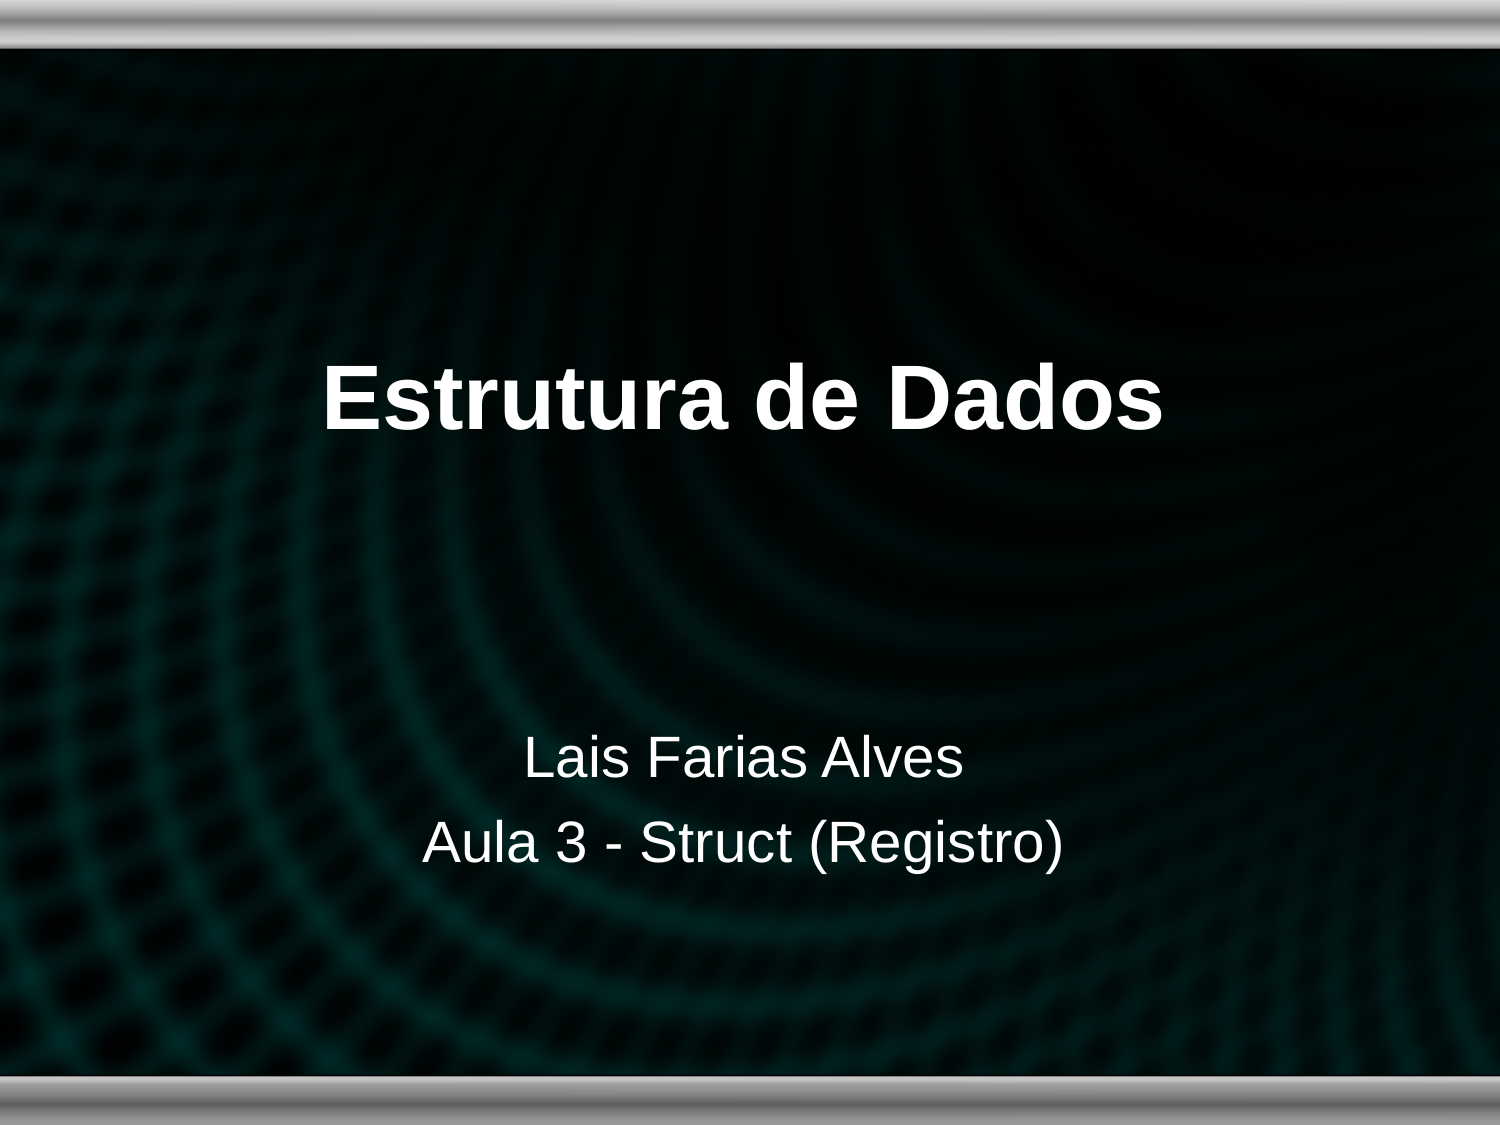

# Estrutura de Dados
Lais Farias Alves
Aula 3 - Struct (Registro)